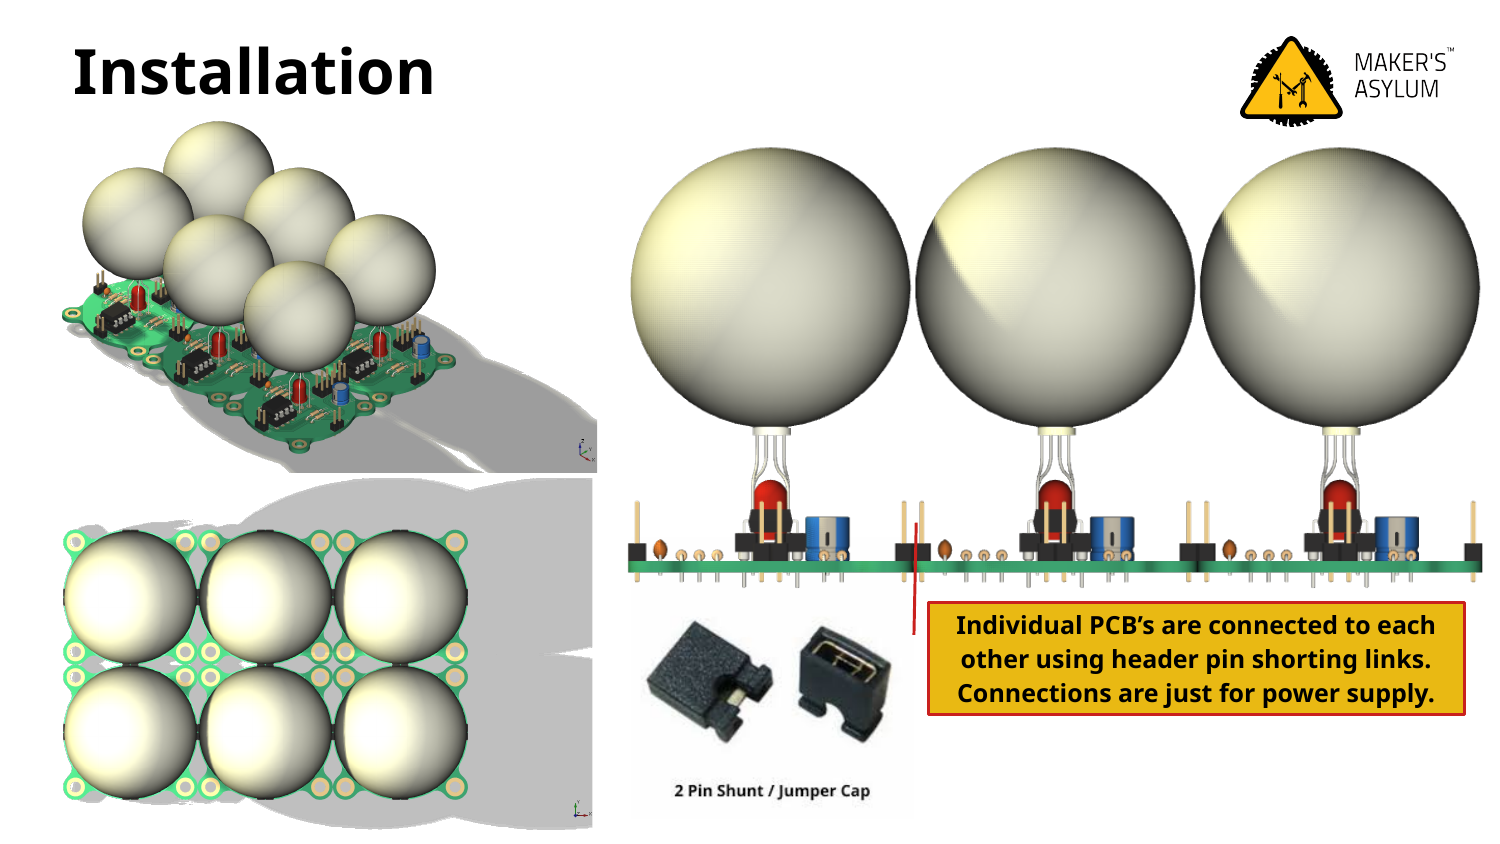

Installation
Individual PCB’s are connected to each other using header pin shorting links. Connections are just for power supply.